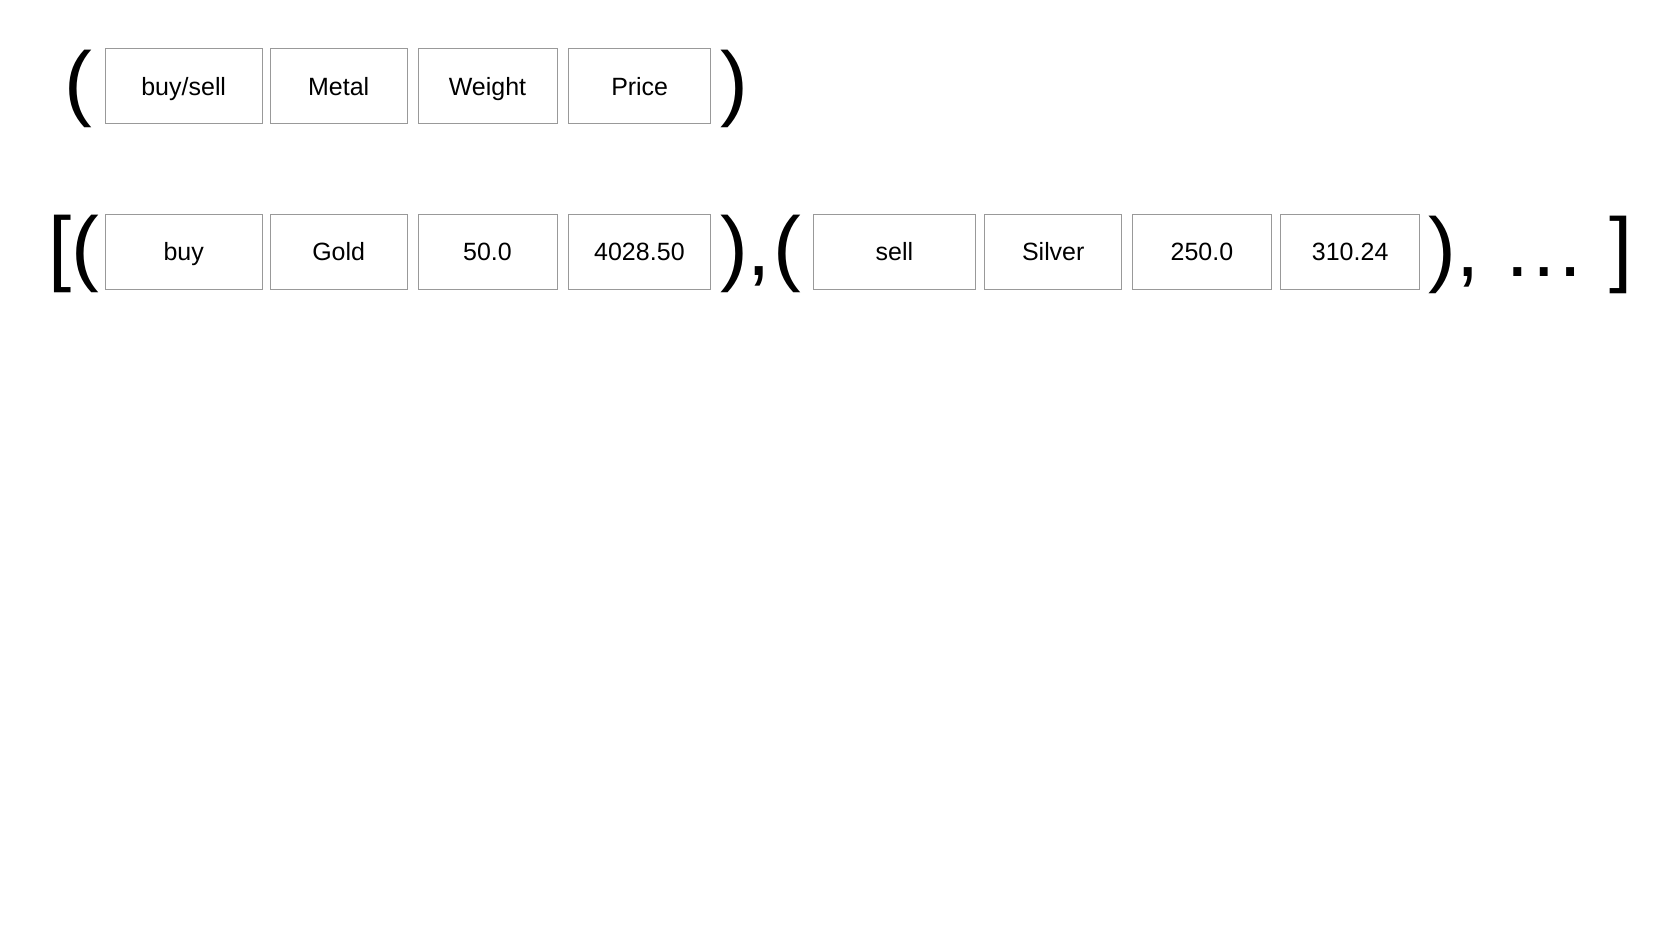

(
)
buy/sell
Metal
Weight
Price
[(
),
(
), … ]
buy
Gold
50.0
4028.50
sell
Silver
250.0
310.24